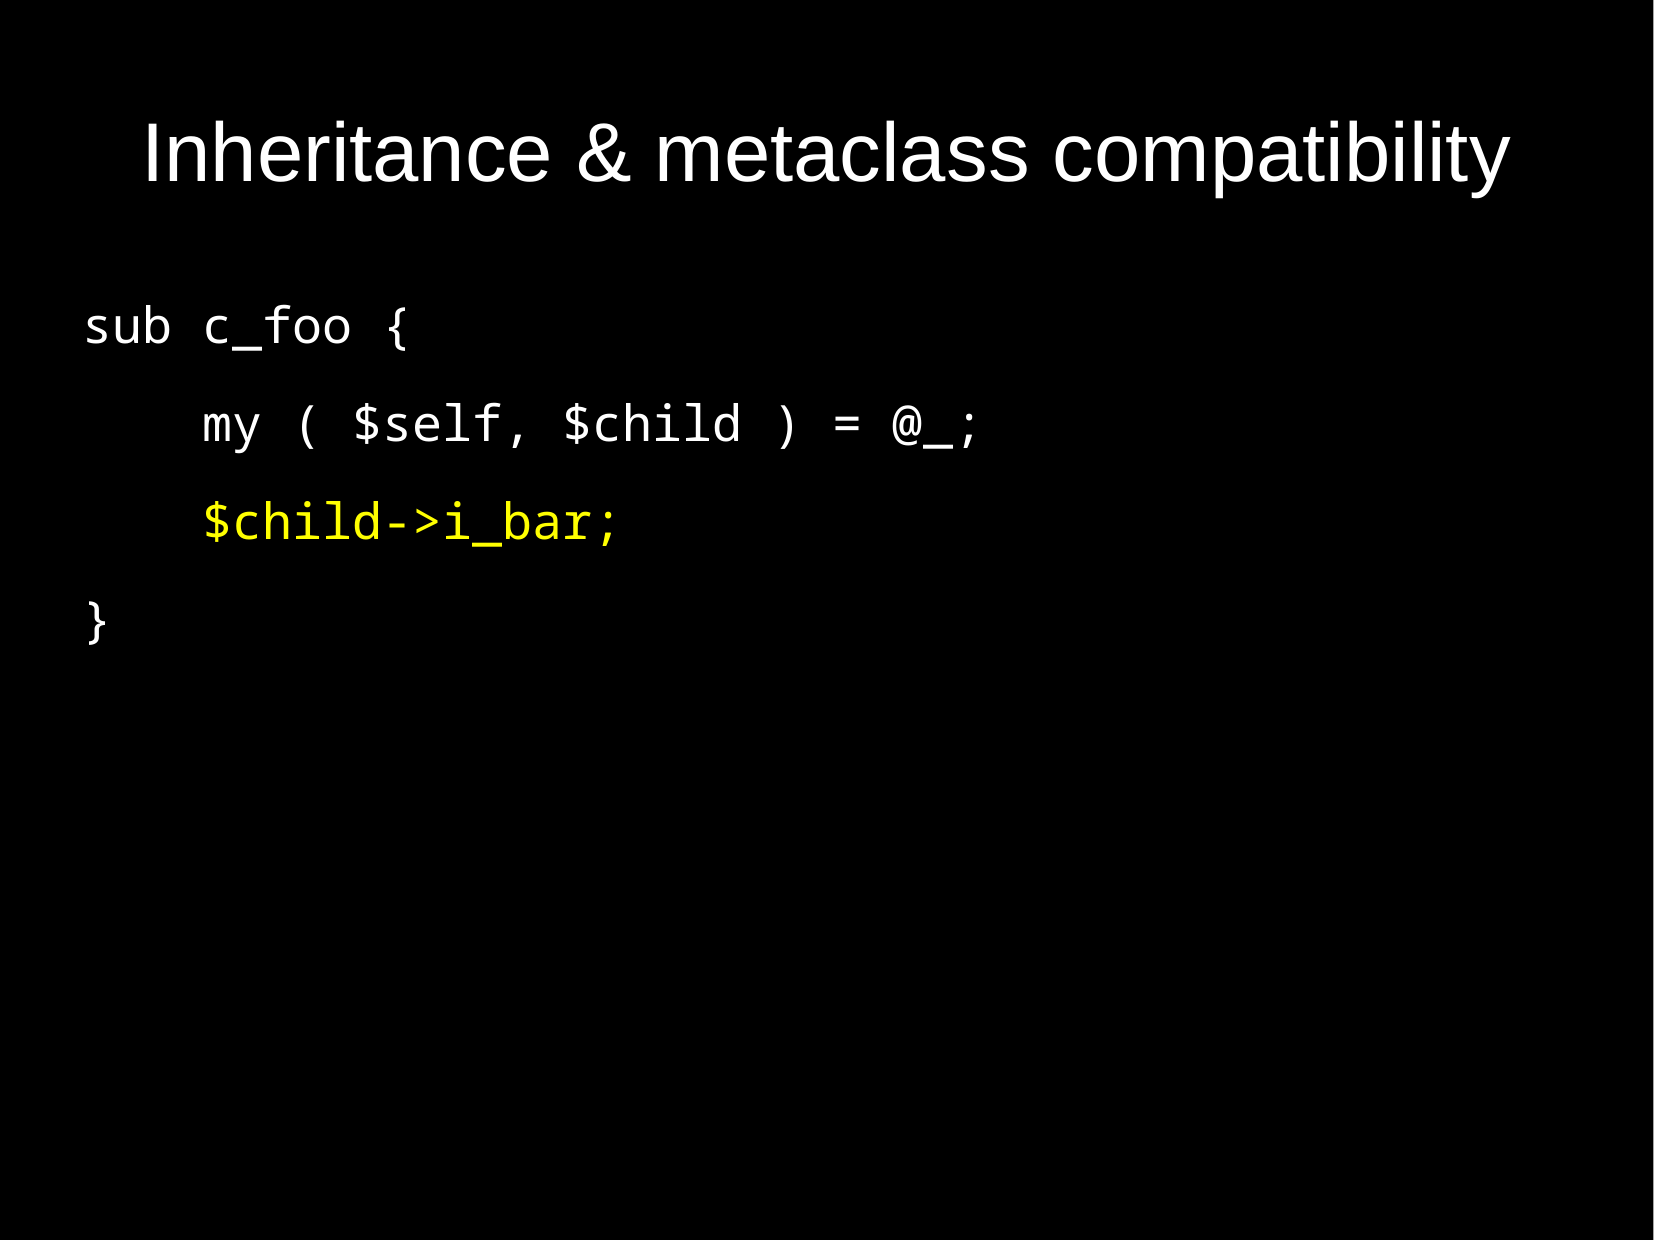

# Inheritance & metaclass compatibility
sub c_foo {
 my ( $self, $child ) = @_;
 $child->i_bar;
}